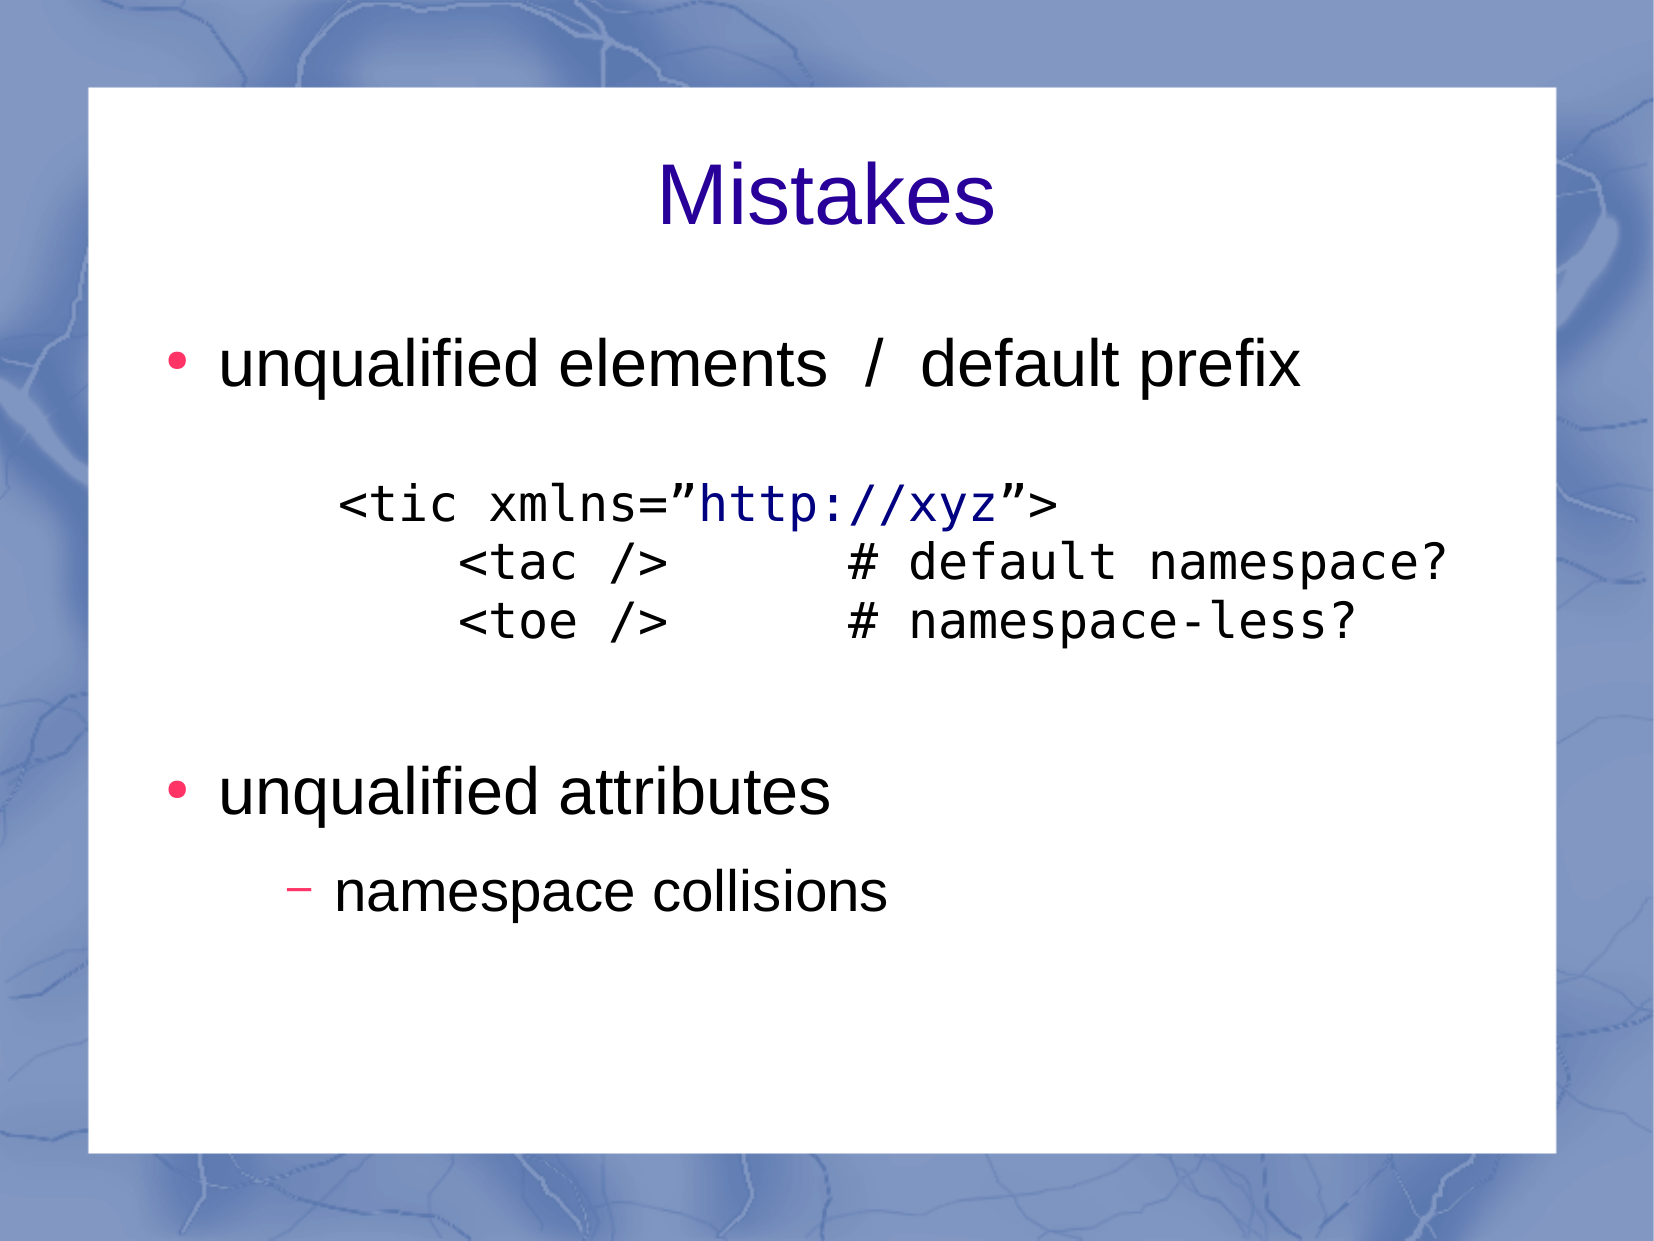

# Mistakes
unqualified elements / default prefix
 <tic xmlns=”http://xyz”>
 <tac /> # default namespace?
 <toe /> # namespace-less?
unqualified attributes
namespace collisions